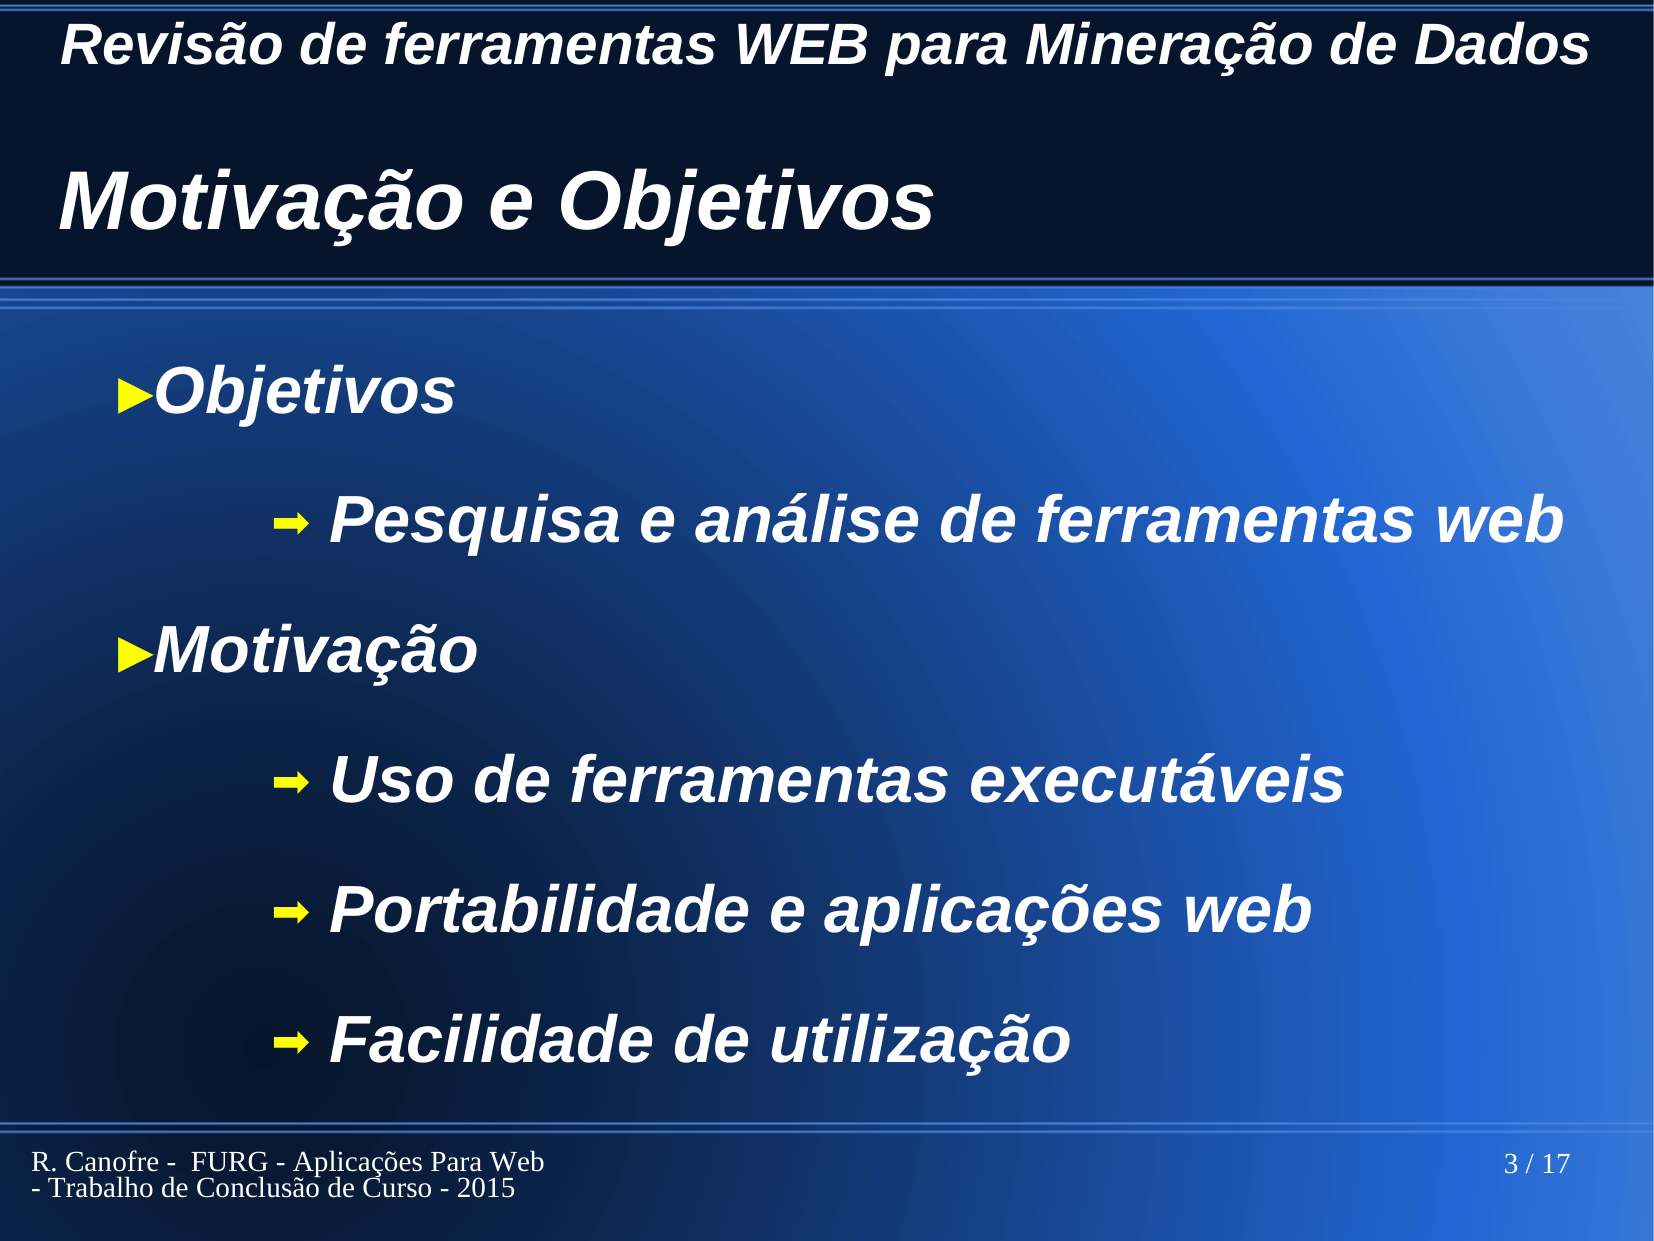

Revisão de ferramentas WEB para Mineração de Dados
Motivação e Objetivos
# Objetivos
 Pesquisa e análise de ferramentas web
Motivação
 Uso de ferramentas executáveis
 Portabilidade e aplicações web
 Facilidade de utilização
R. Canofre - FURG - Aplicações Para Web - Trabalho de Conclusão de Curso - 2015
3